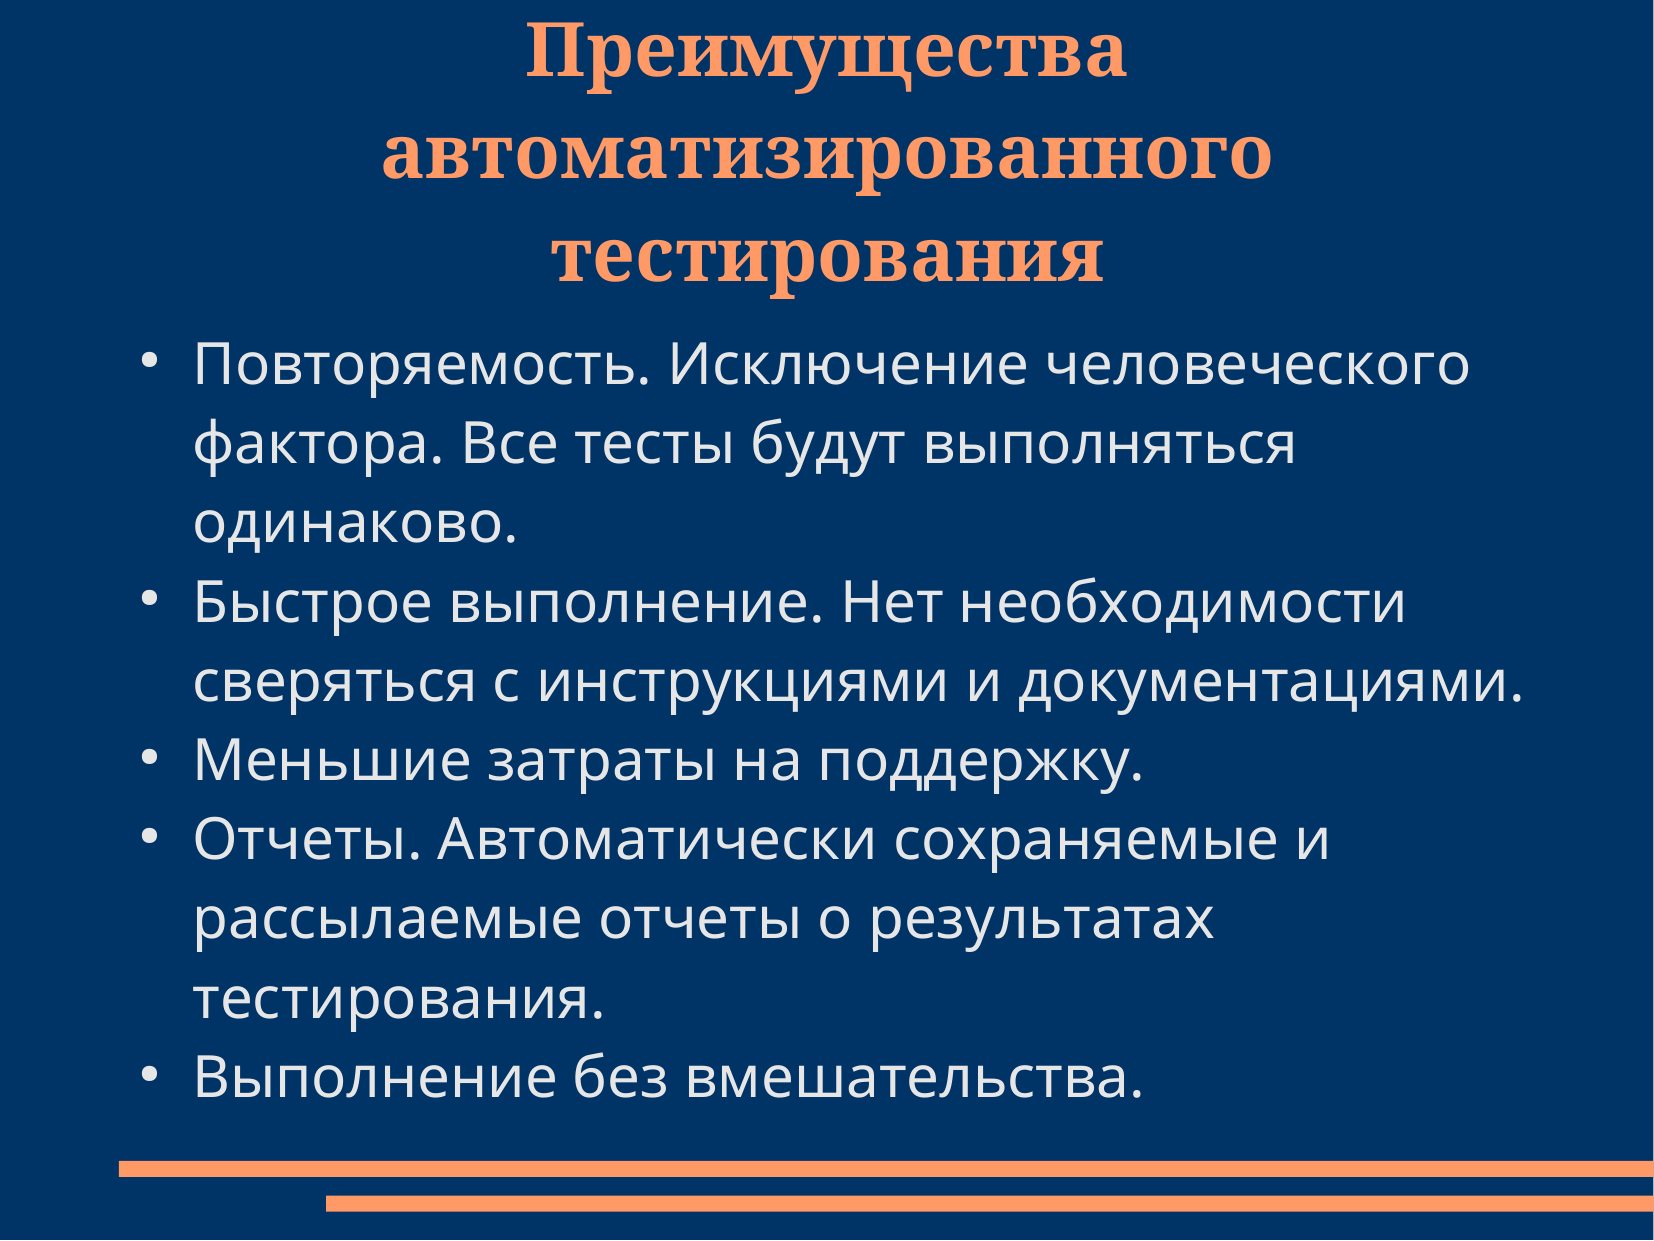

# Преимущества автоматизированного тестирования
Повторяемость. Исключение человеческого фактора. Все тесты будут выполняться одинаково.
Быстрое выполнение. Нет необходимости сверяться с инструкциями и документациями.
Меньшие затраты на поддержку.
Отчеты. Автоматически сохраняемые и рассылаемые отчеты о результатах тестирования.
Выполнение без вмешательства.